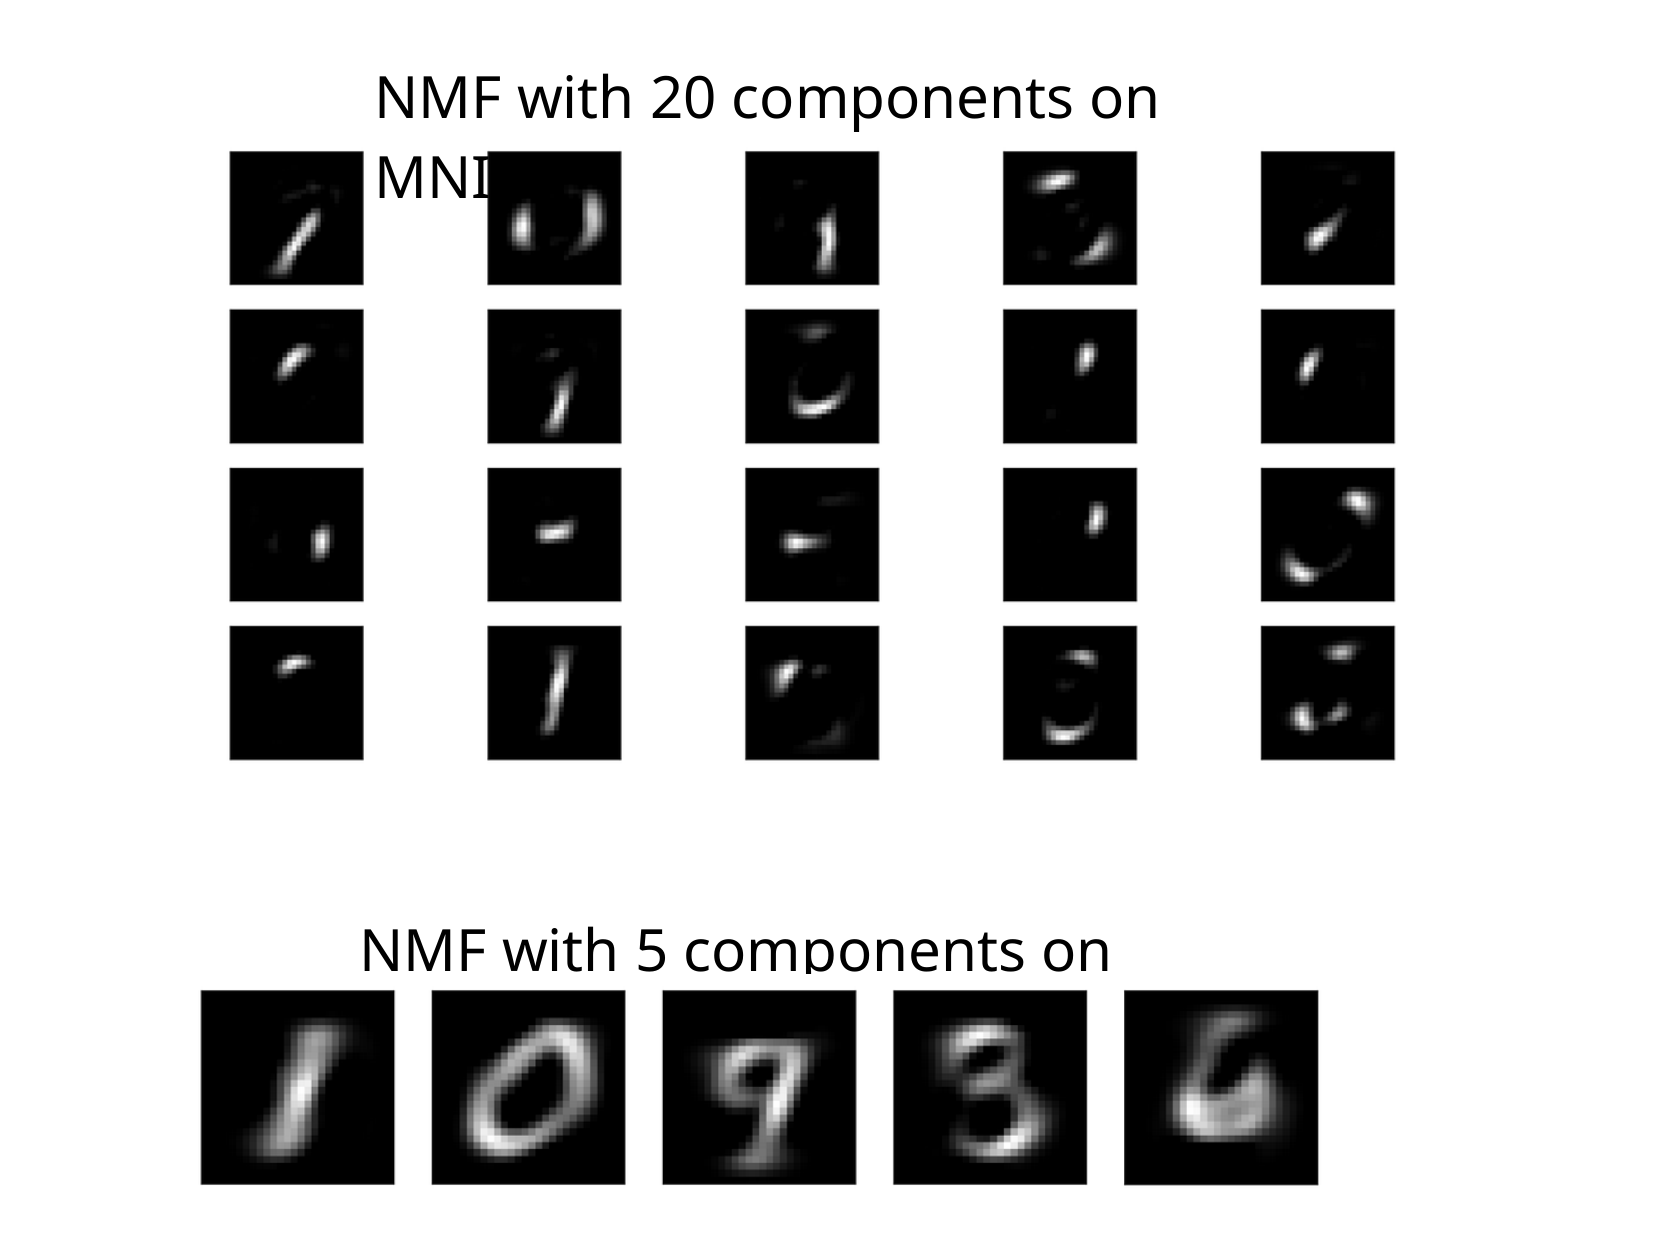

#
NMF with 20 components on MNIST
NMF with 5 components on MNIST